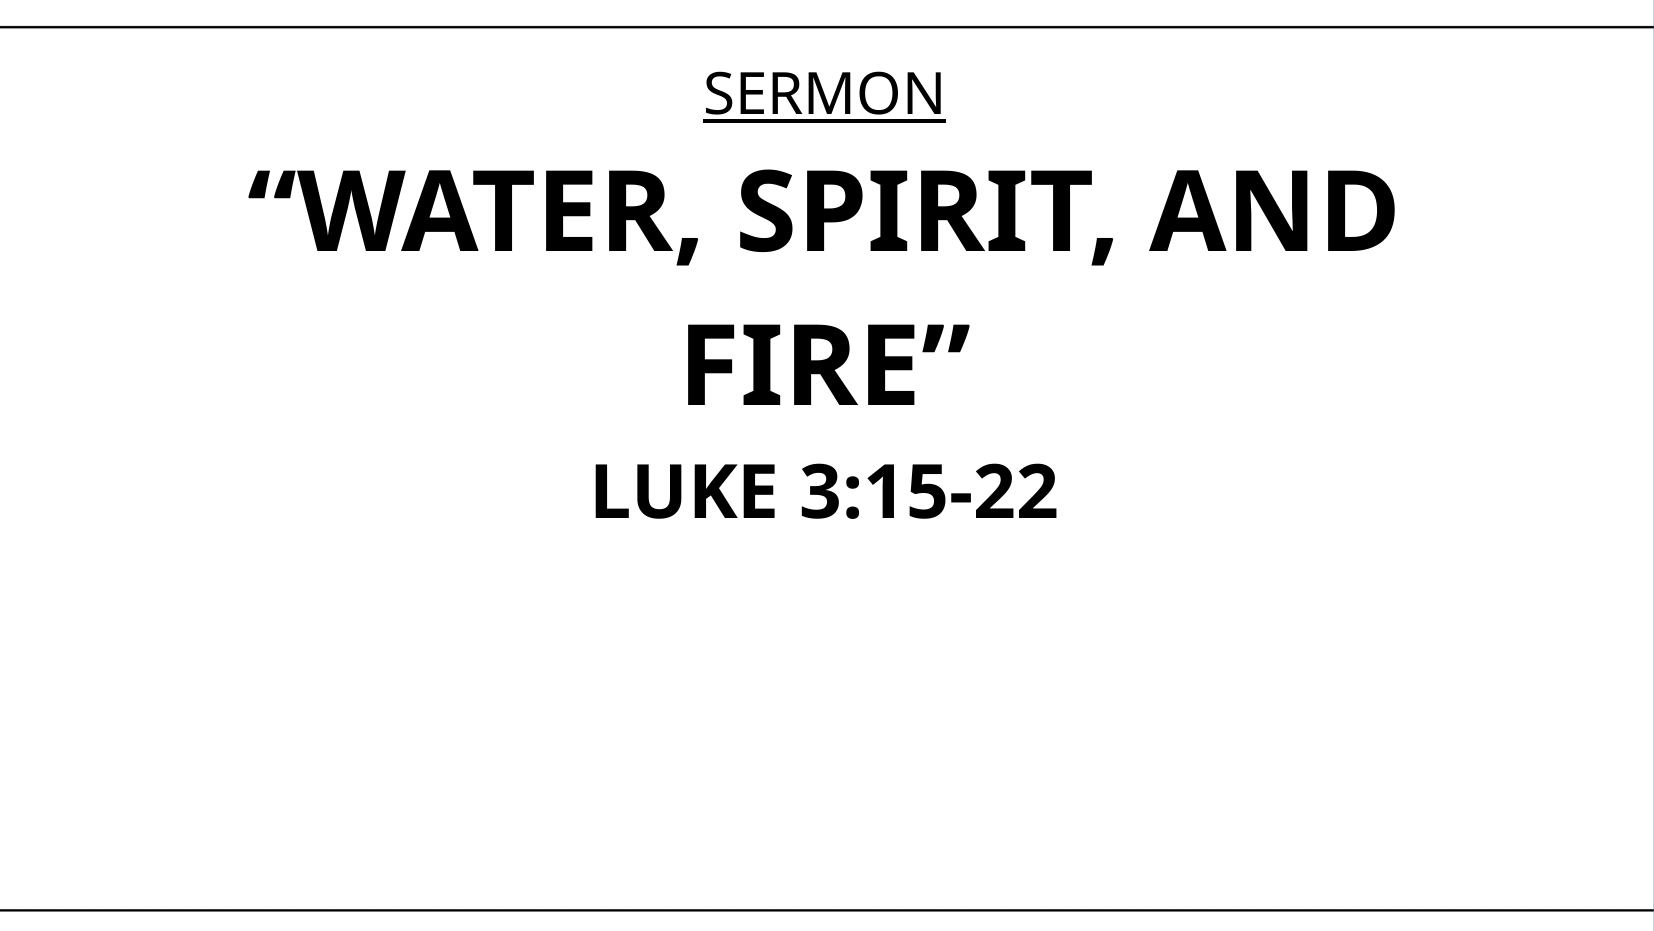

SERMON
“WATER, SPIRIT, AND FIRE”
LUKE 3:15-22